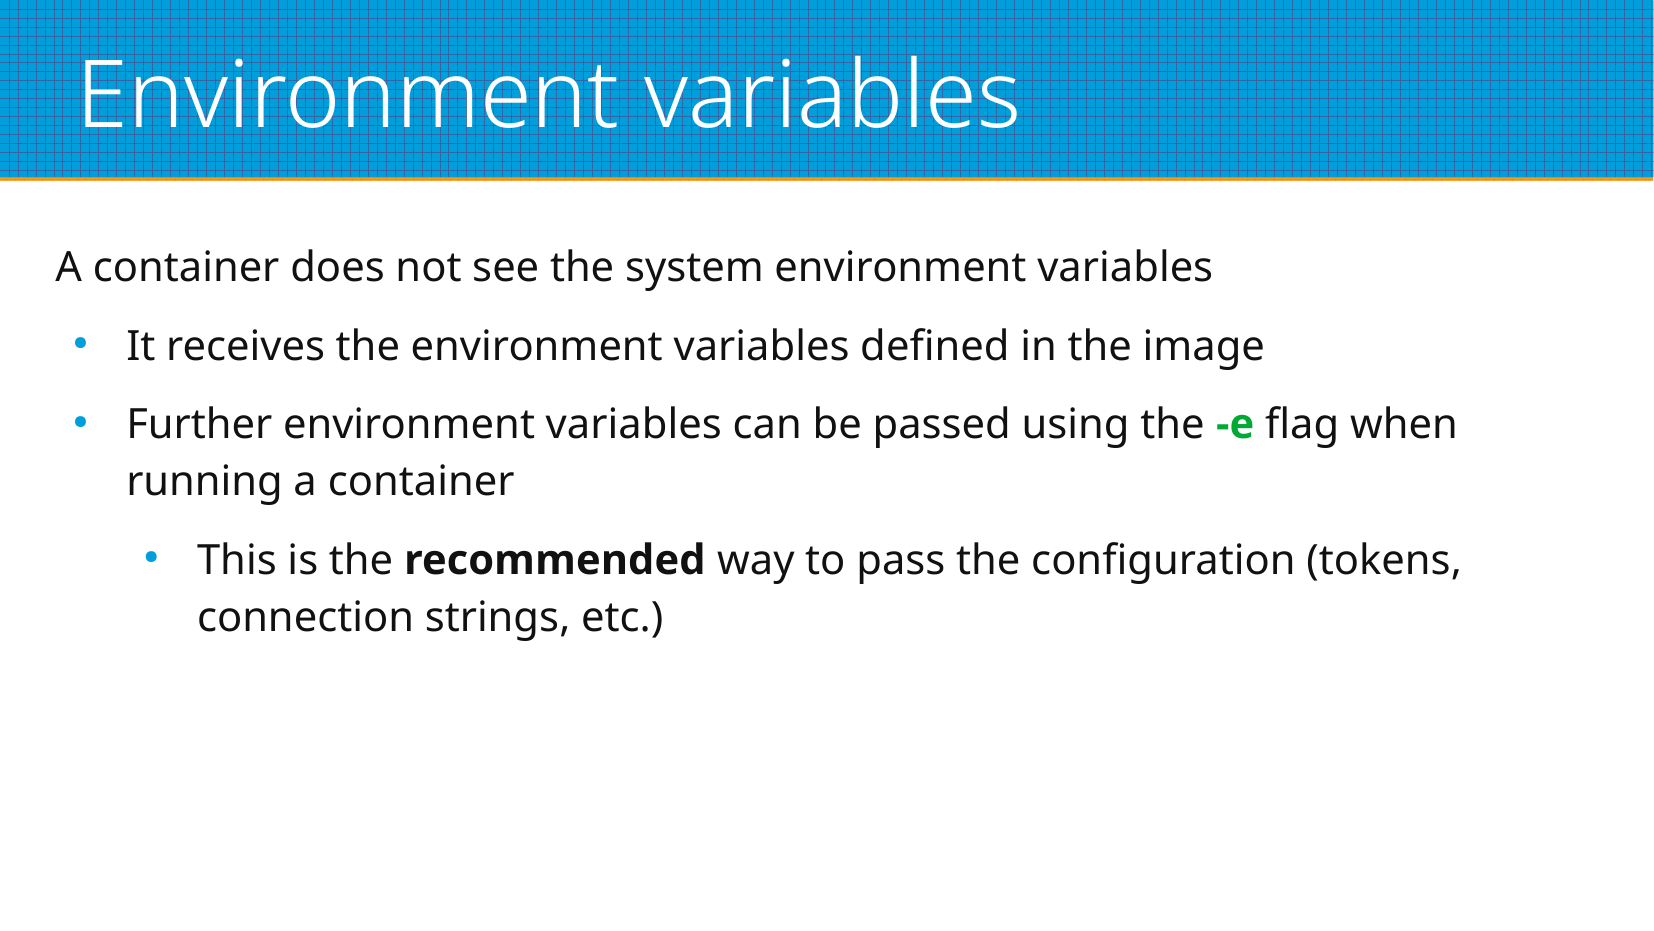

# Environment variables
A container does not see the system environment variables
It receives the environment variables defined in the image
Further environment variables can be passed using the -e flag when running a container
This is the recommended way to pass the configuration (tokens, connection strings, etc.)